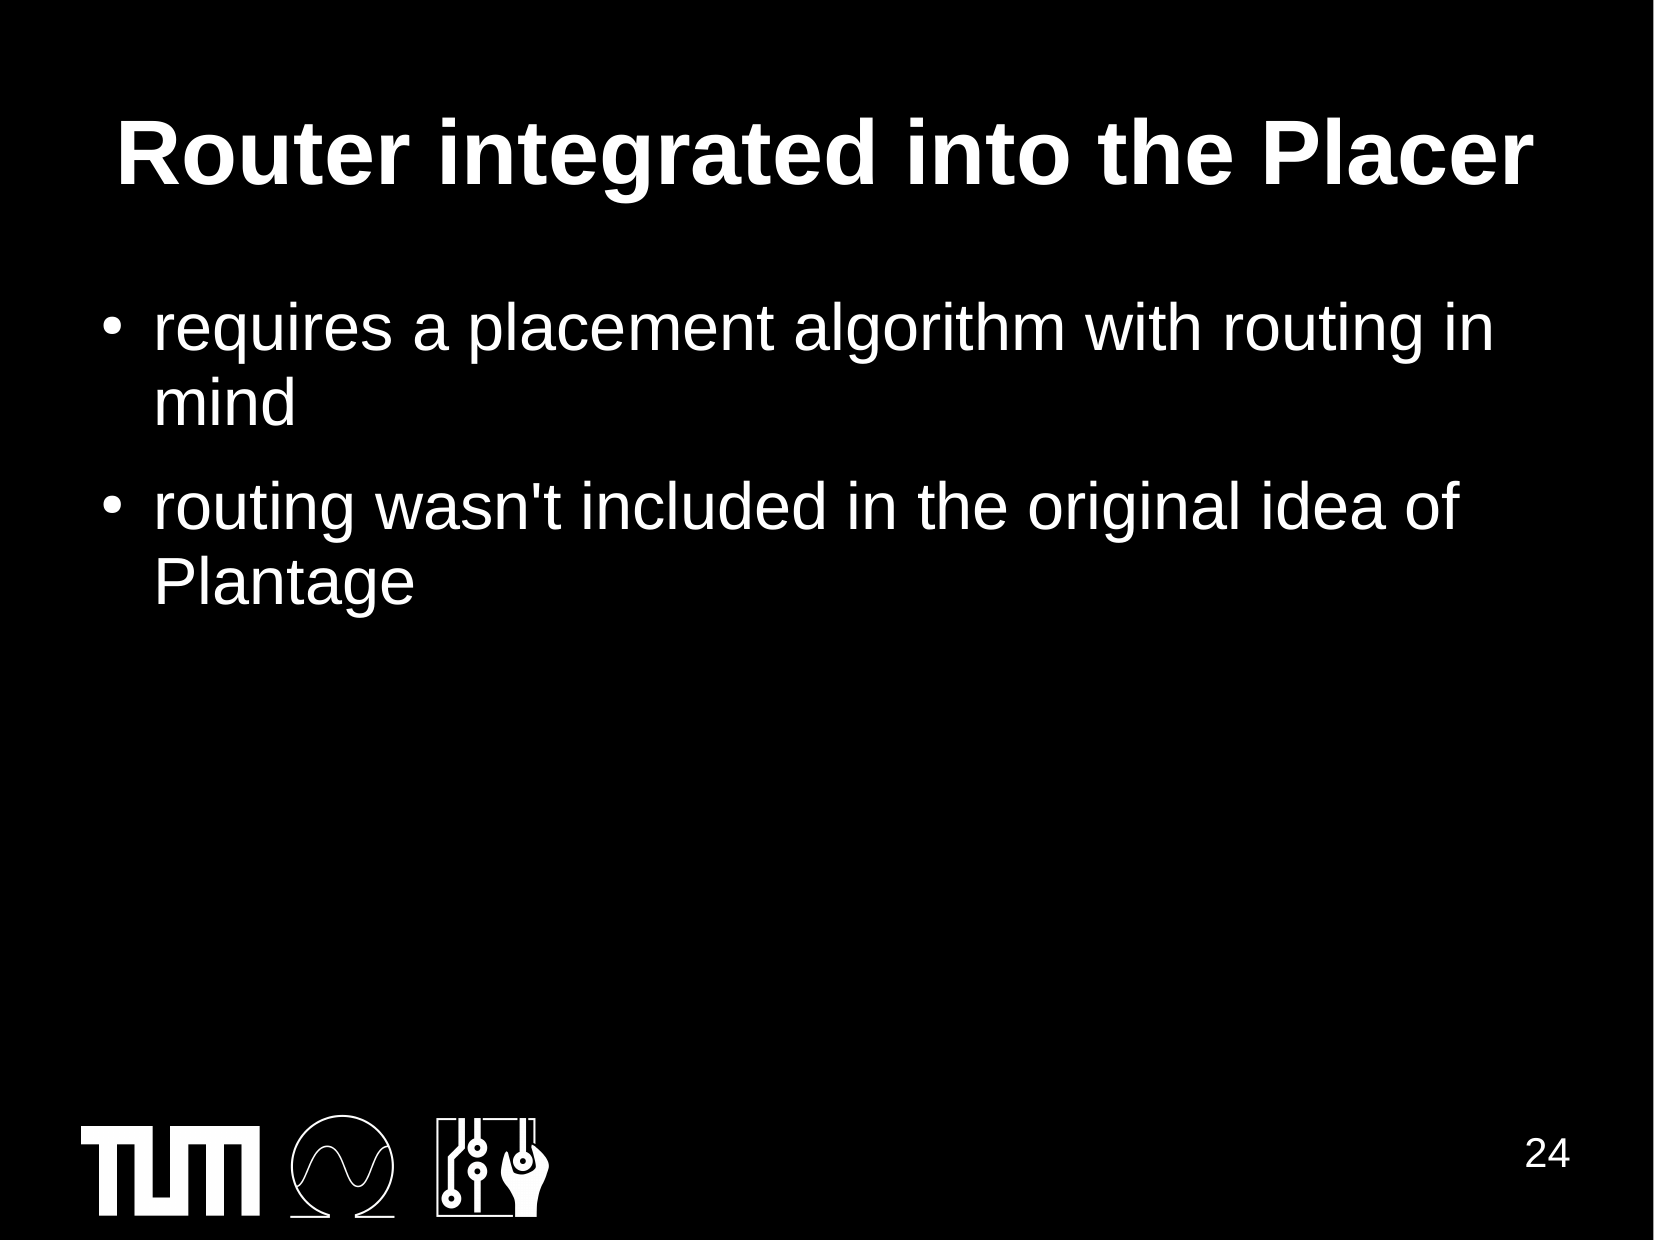

# Router integrated into the Placer
requires a placement algorithm with routing in mind
routing wasn't included in the original idea of Plantage
24